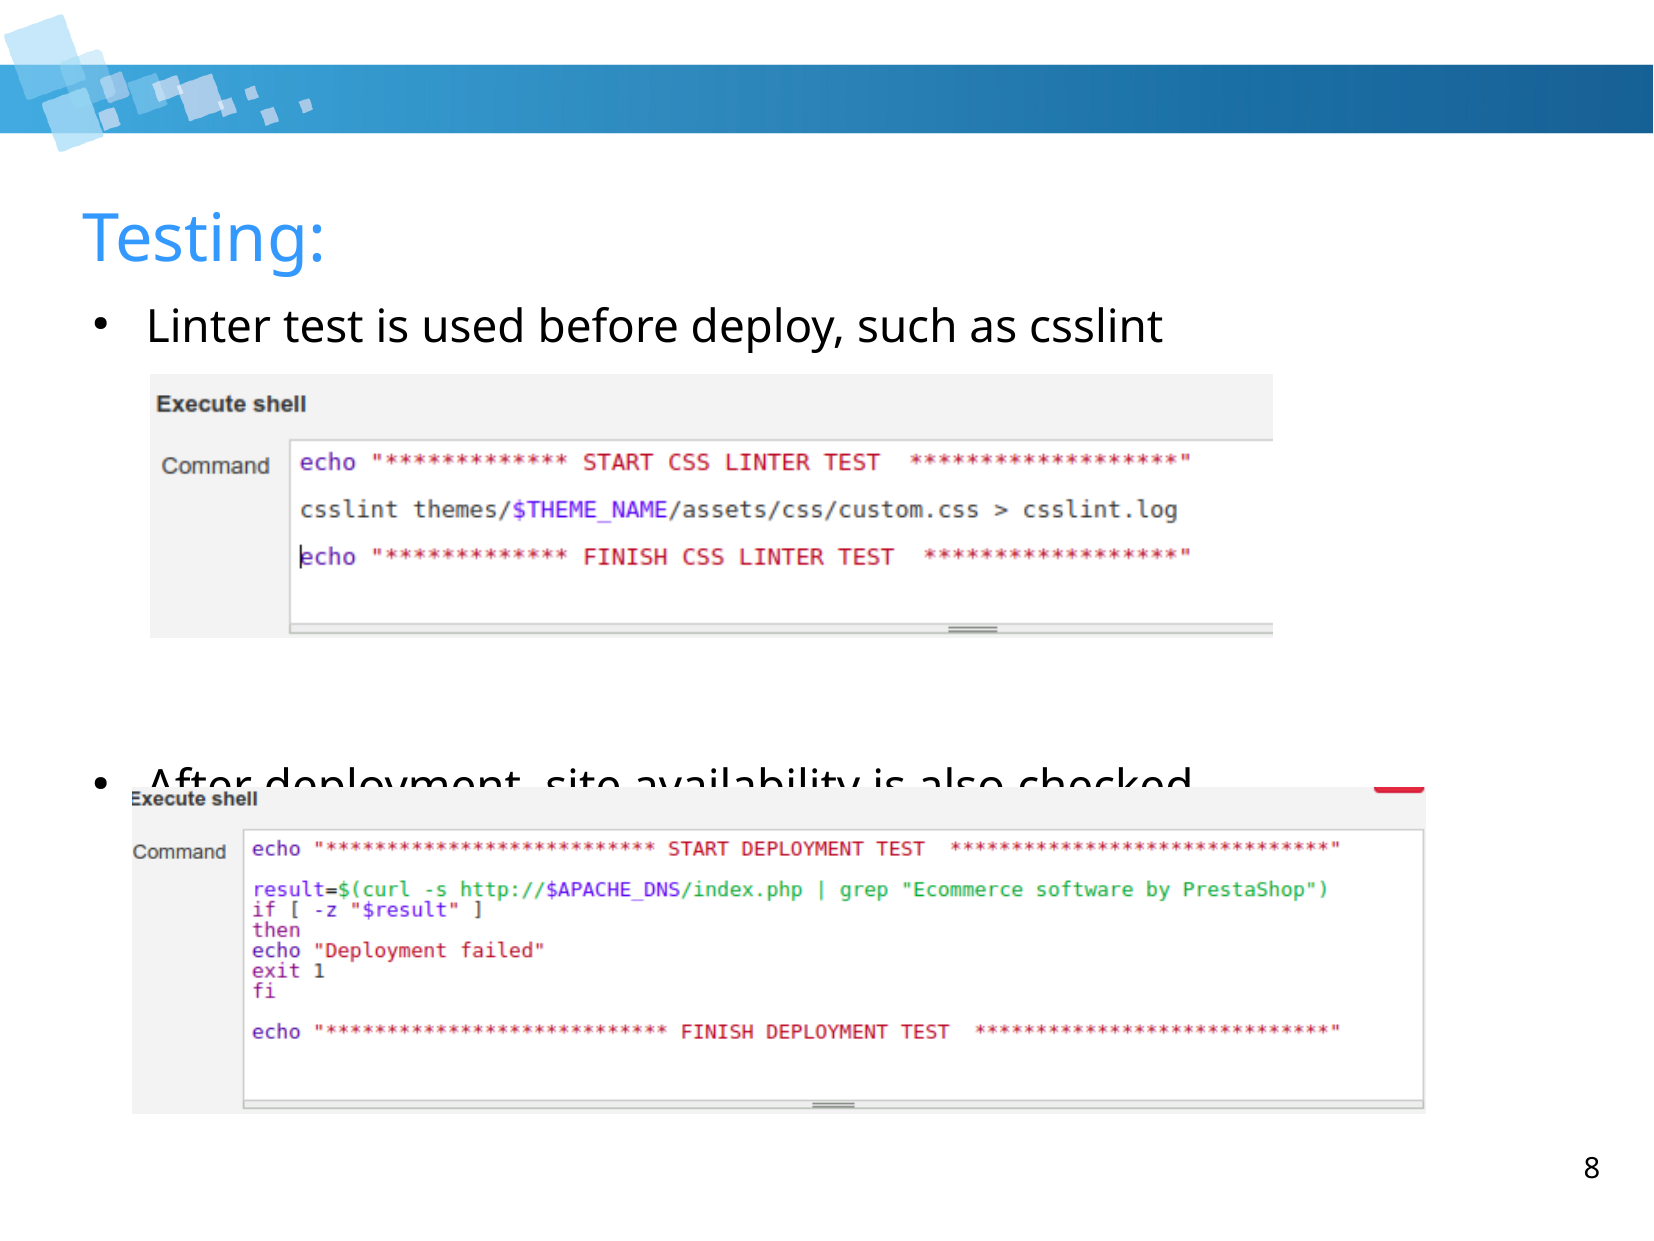

# Testing:
Linter test is used before deploy, such as csslint
After deployment, site availability is also checked
8